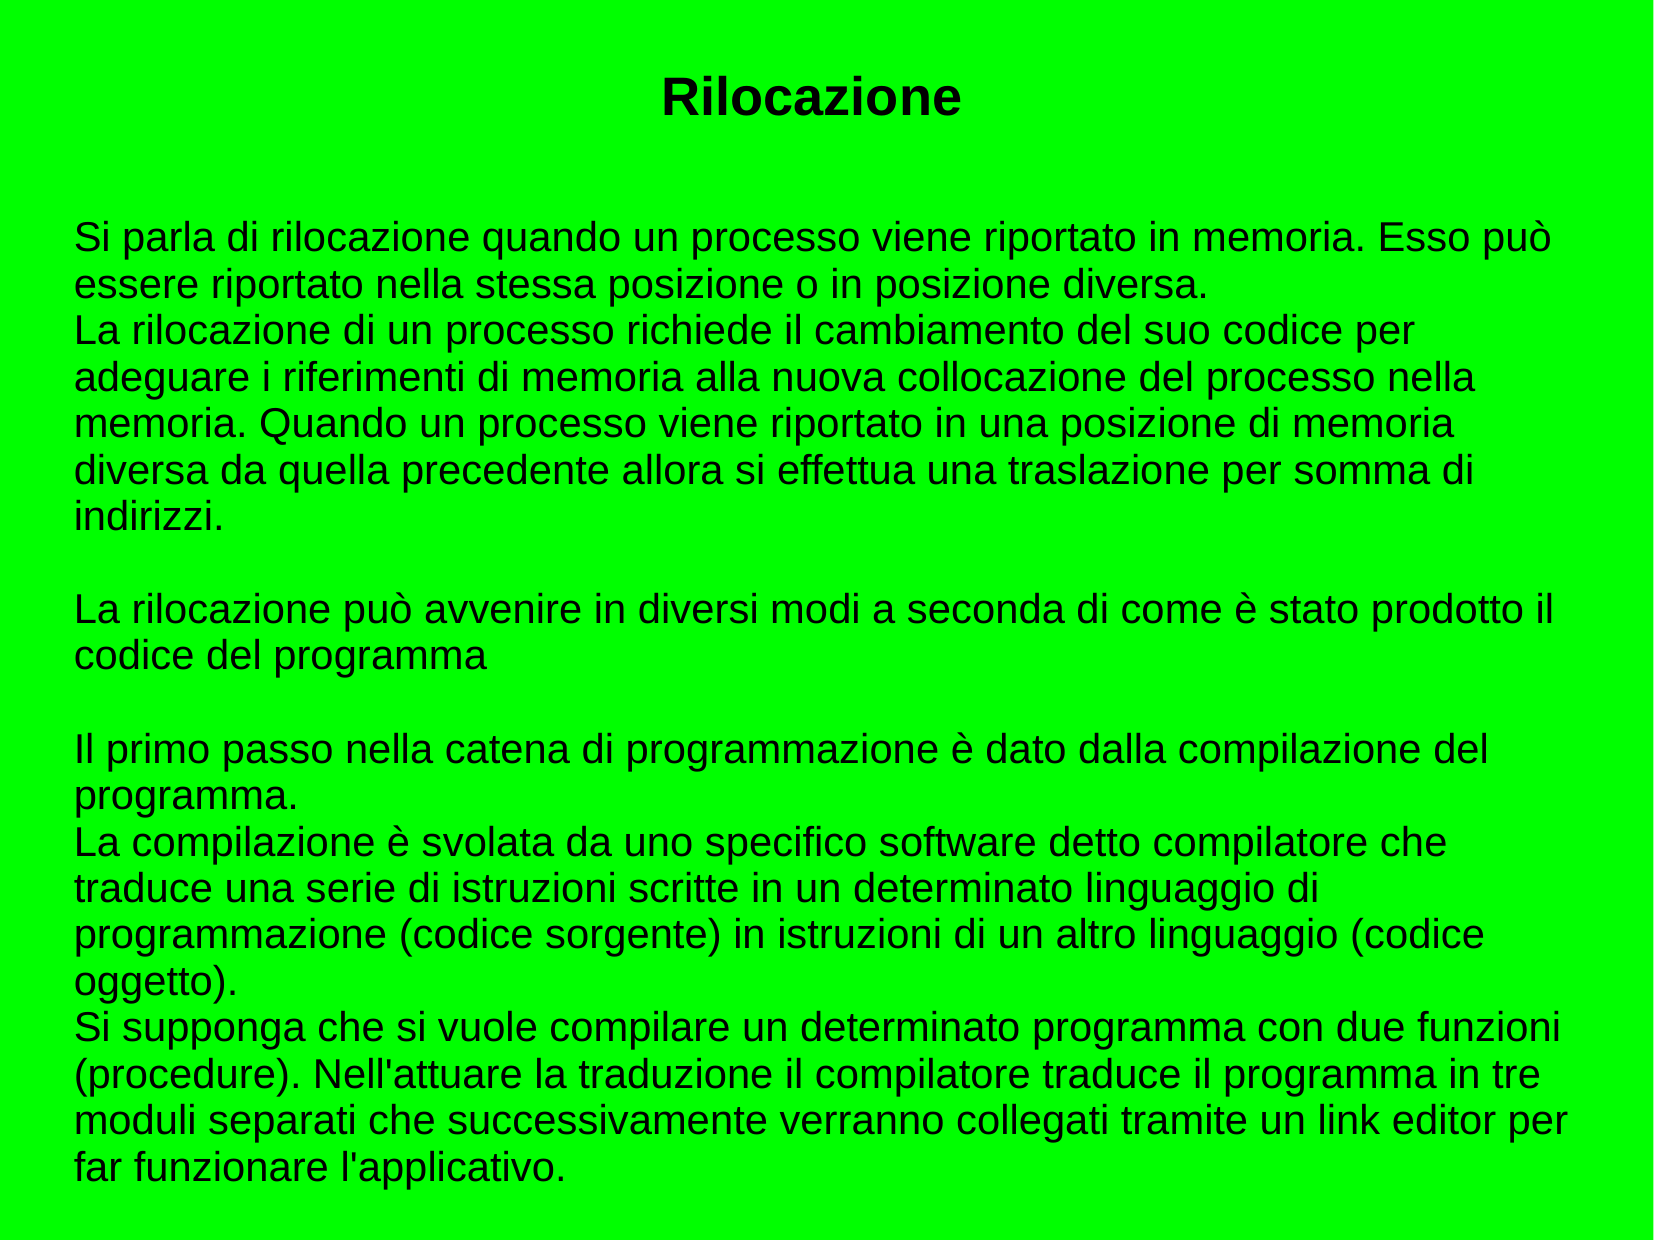

Rilocazione
Si parla di rilocazione quando un processo viene riportato in memoria. Esso può essere riportato nella stessa posizione o in posizione diversa.
La rilocazione di un processo richiede il cambiamento del suo codice per adeguare i riferimenti di memoria alla nuova collocazione del processo nella memoria. Quando un processo viene riportato in una posizione di memoria diversa da quella precedente allora si effettua una traslazione per somma di indirizzi.
La rilocazione può avvenire in diversi modi a seconda di come è stato prodotto il codice del programma
Il primo passo nella catena di programmazione è dato dalla compilazione del programma.
La compilazione è svolata da uno specifico software detto compilatore che traduce una serie di istruzioni scritte in un determinato linguaggio di programmazione (codice sorgente) in istruzioni di un altro linguaggio (codice oggetto).
Si supponga che si vuole compilare un determinato programma con due funzioni (procedure). Nell'attuare la traduzione il compilatore traduce il programma in tre moduli separati che successivamente verranno collegati tramite un link editor per far funzionare l'applicativo.